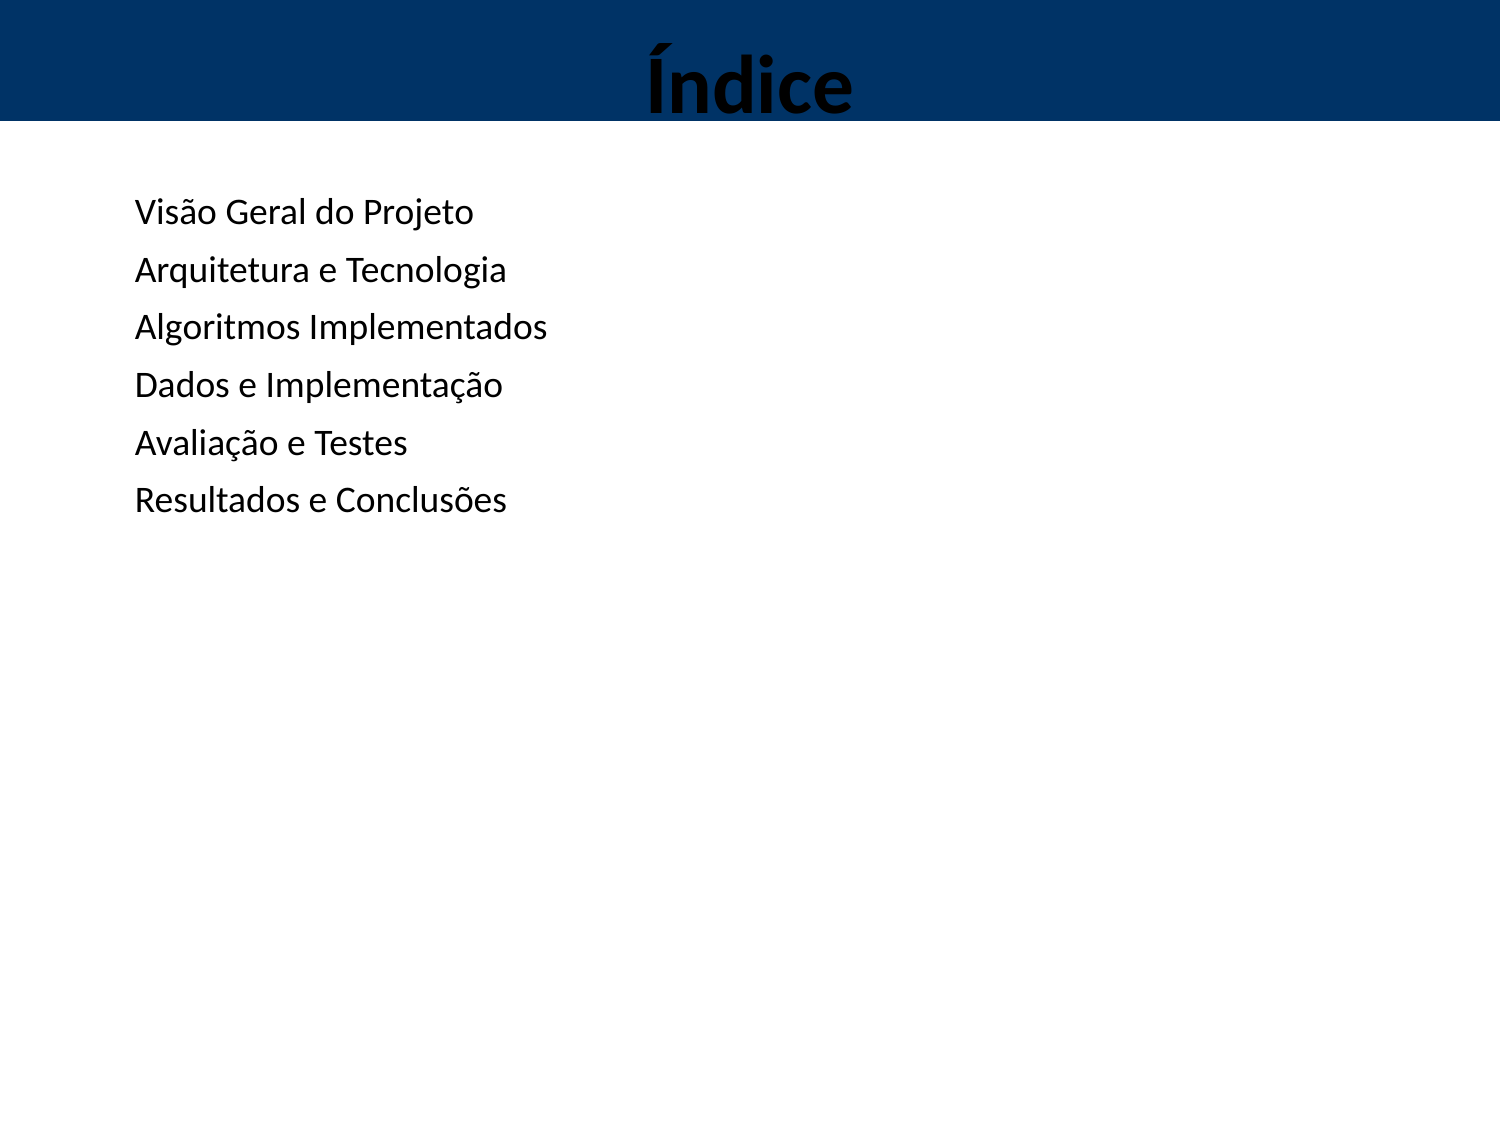

Índice
Visão Geral do Projeto
Arquitetura e Tecnologia
Algoritmos Implementados
Dados e Implementação
Avaliação e Testes
Resultados e Conclusões